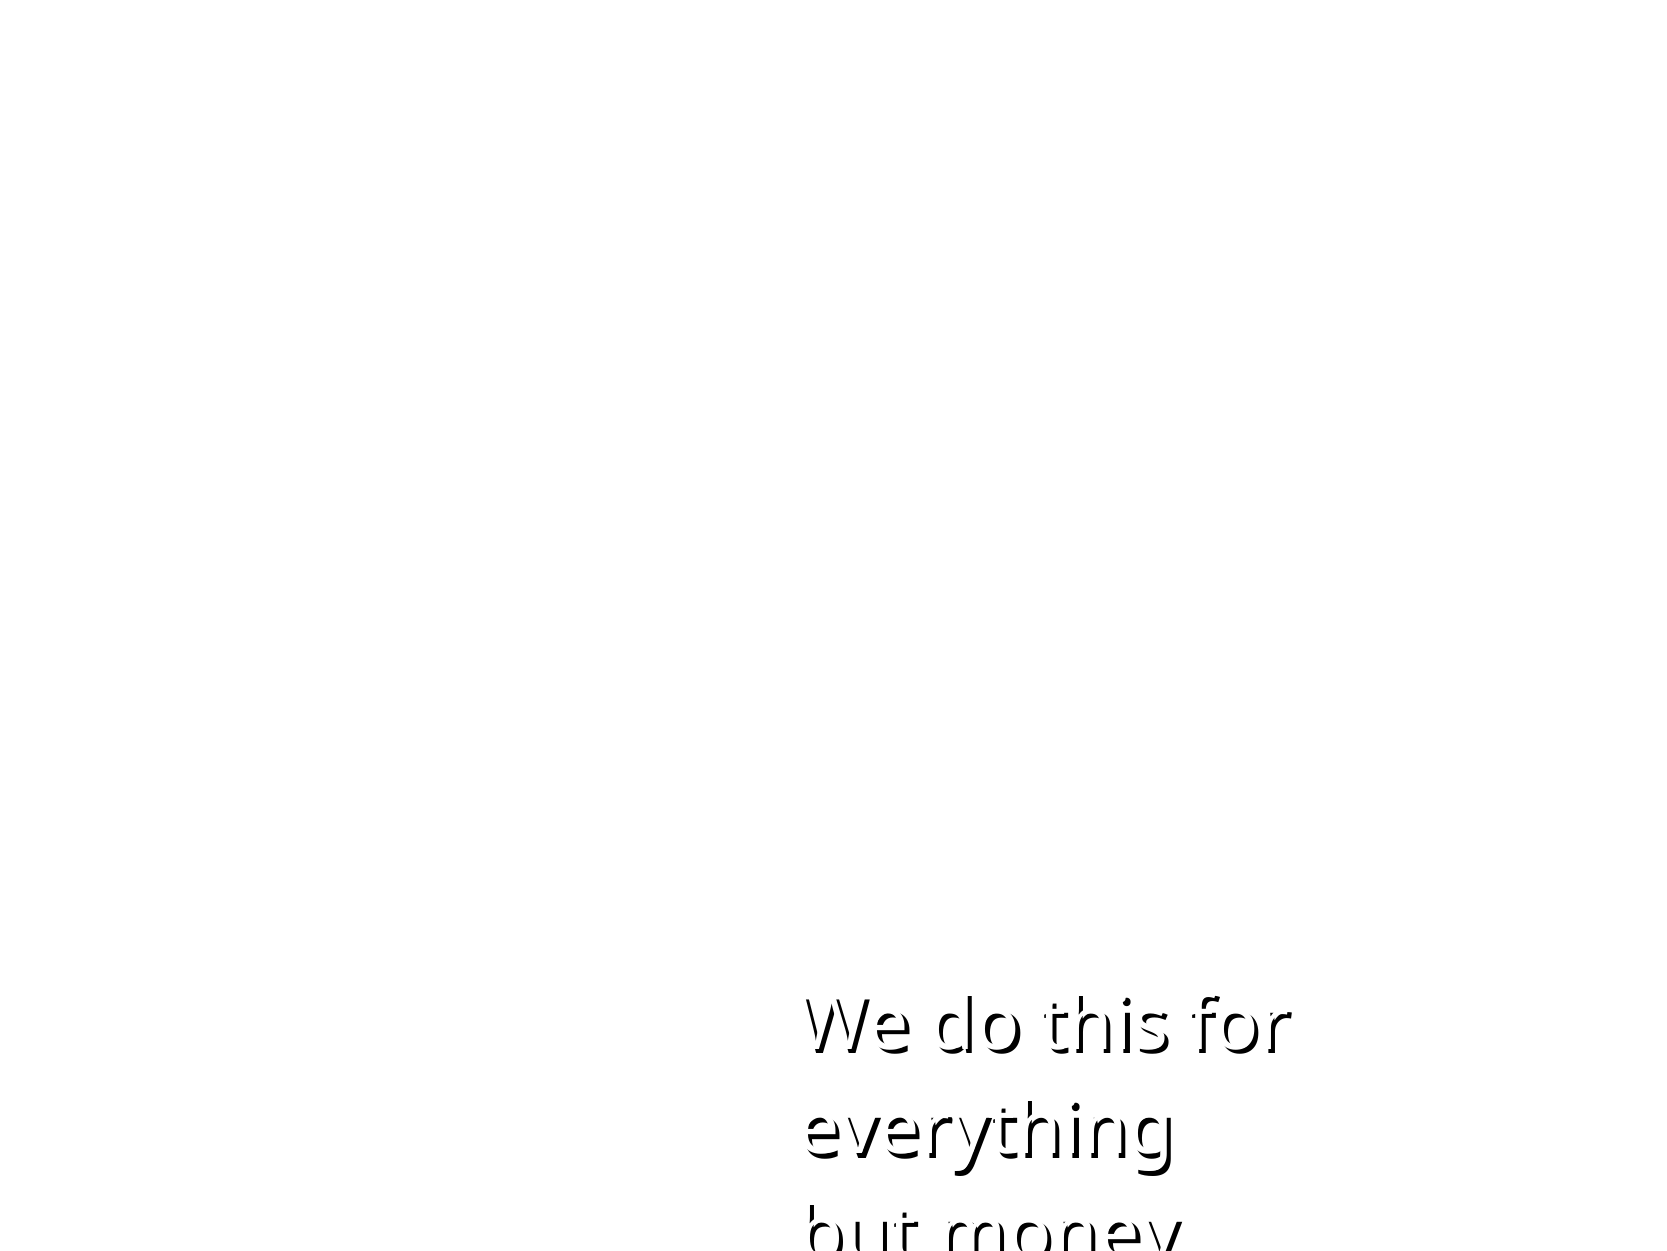

# We do this for everything but money